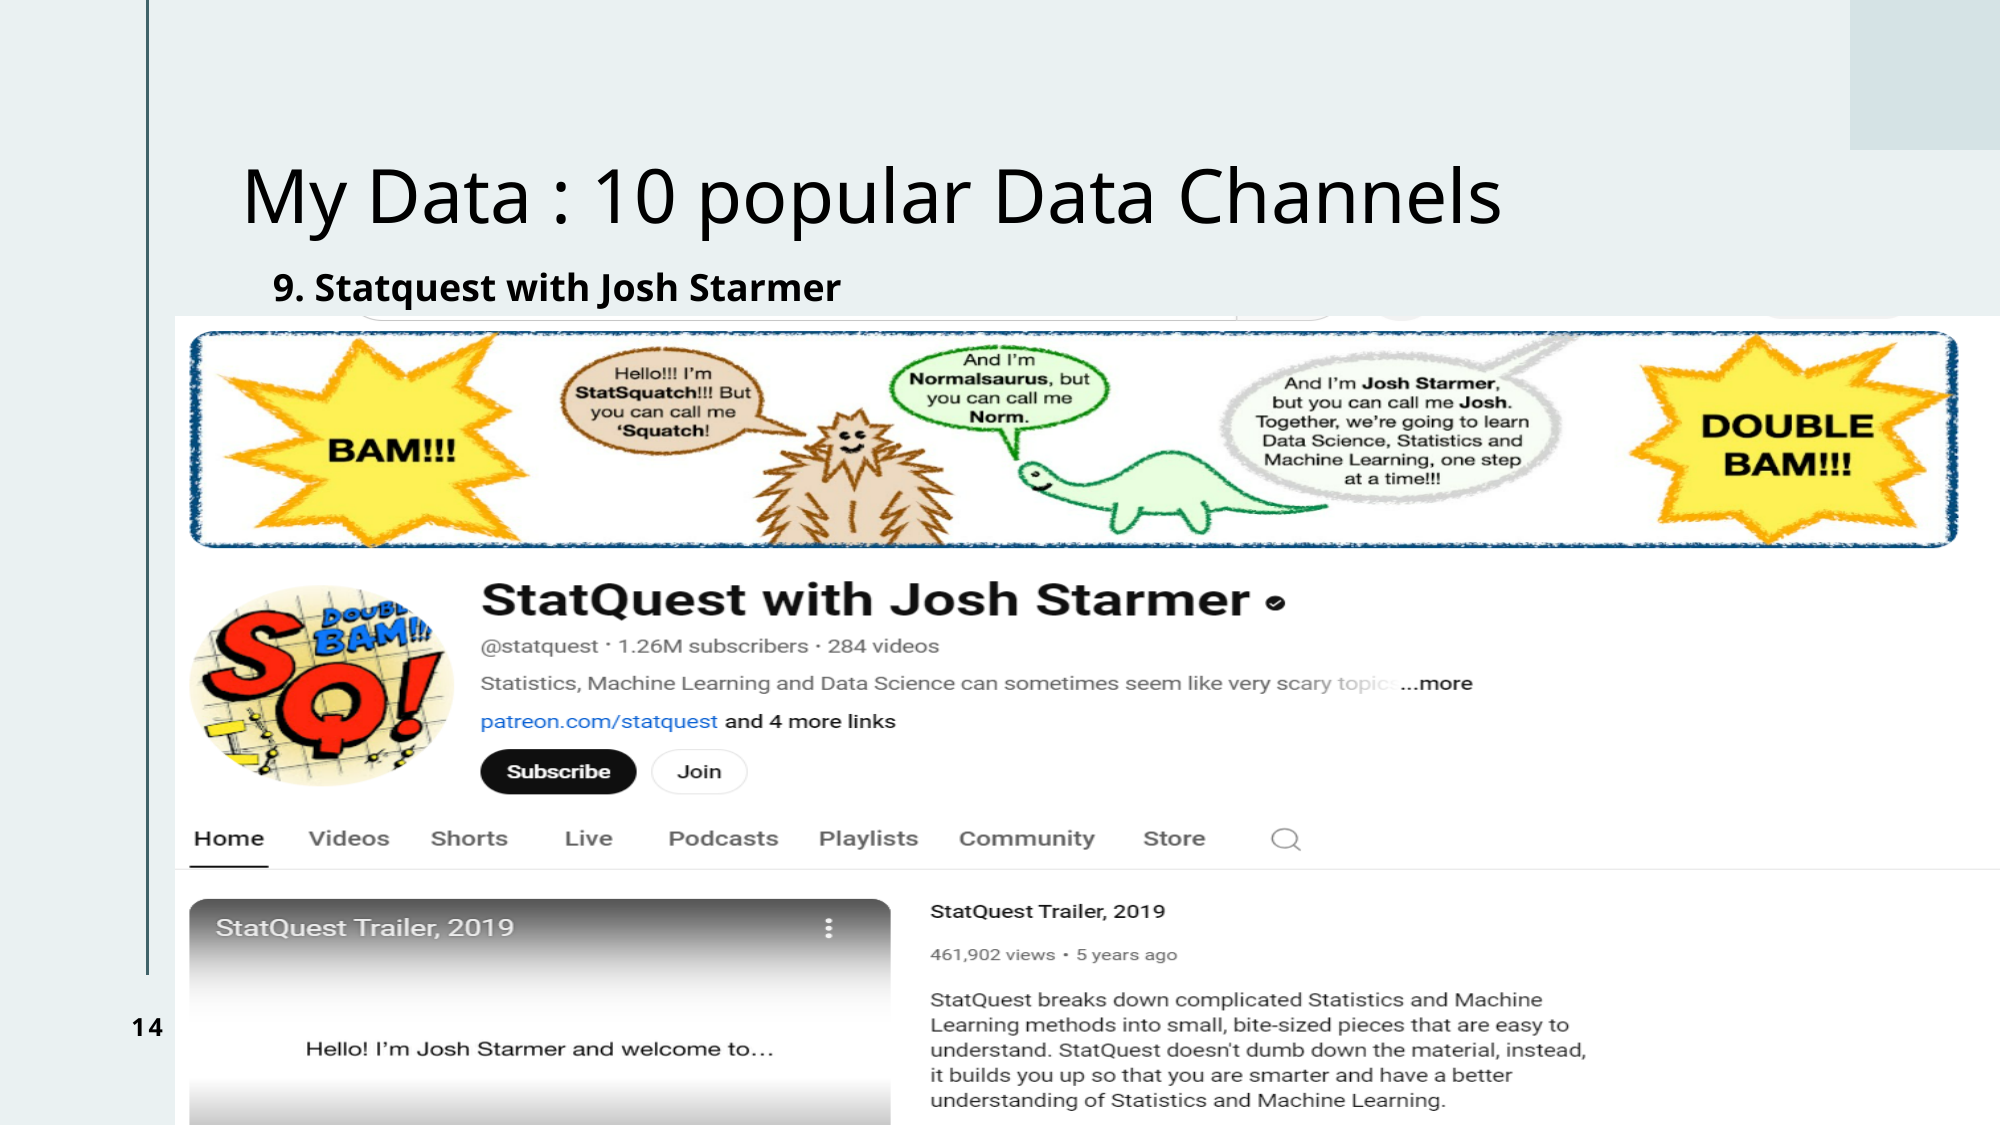

# My Data : 10 popular Data Channels
9. Statquest with Josh Starmer